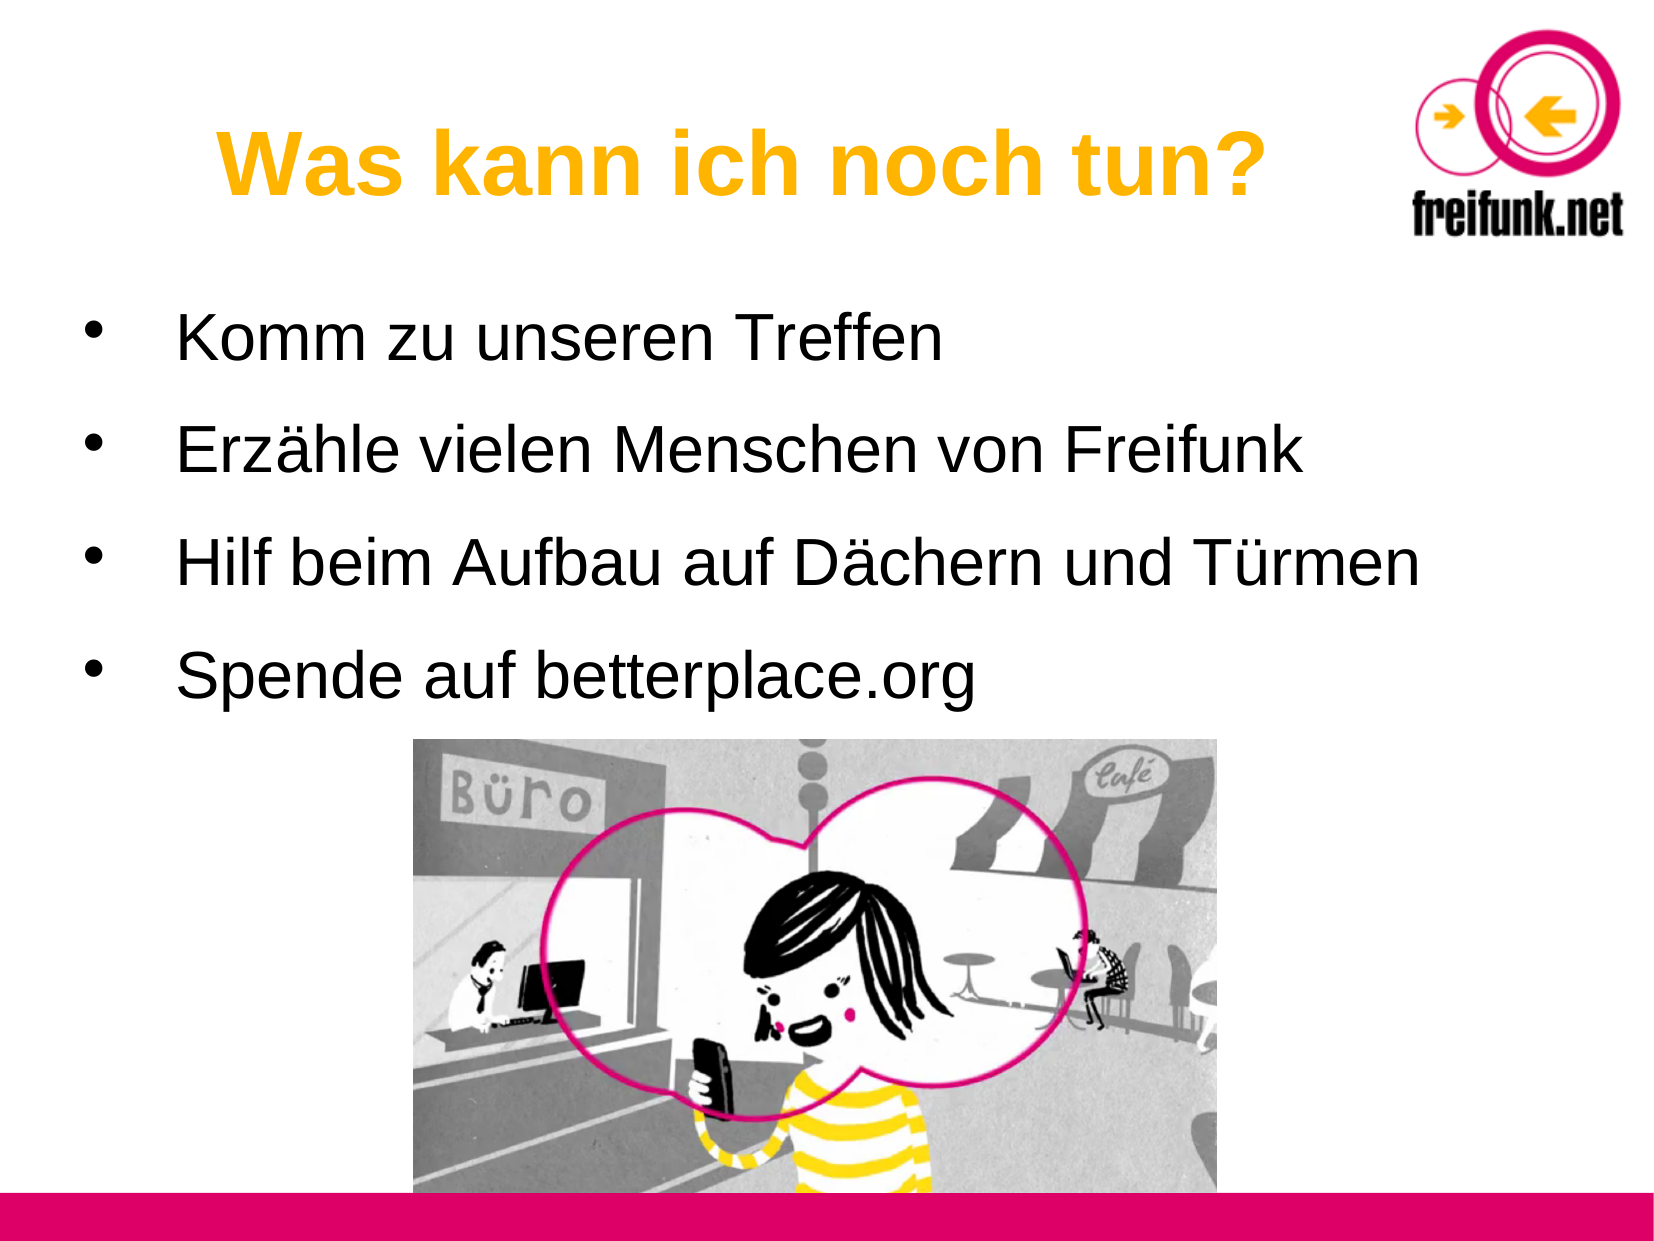

# Was kann ich noch tun?
 Komm zu unseren Treffen
 Erzähle vielen Menschen von Freifunk
 Hilf beim Aufbau auf Dächern und Türmen
 Spende auf betterplace.org